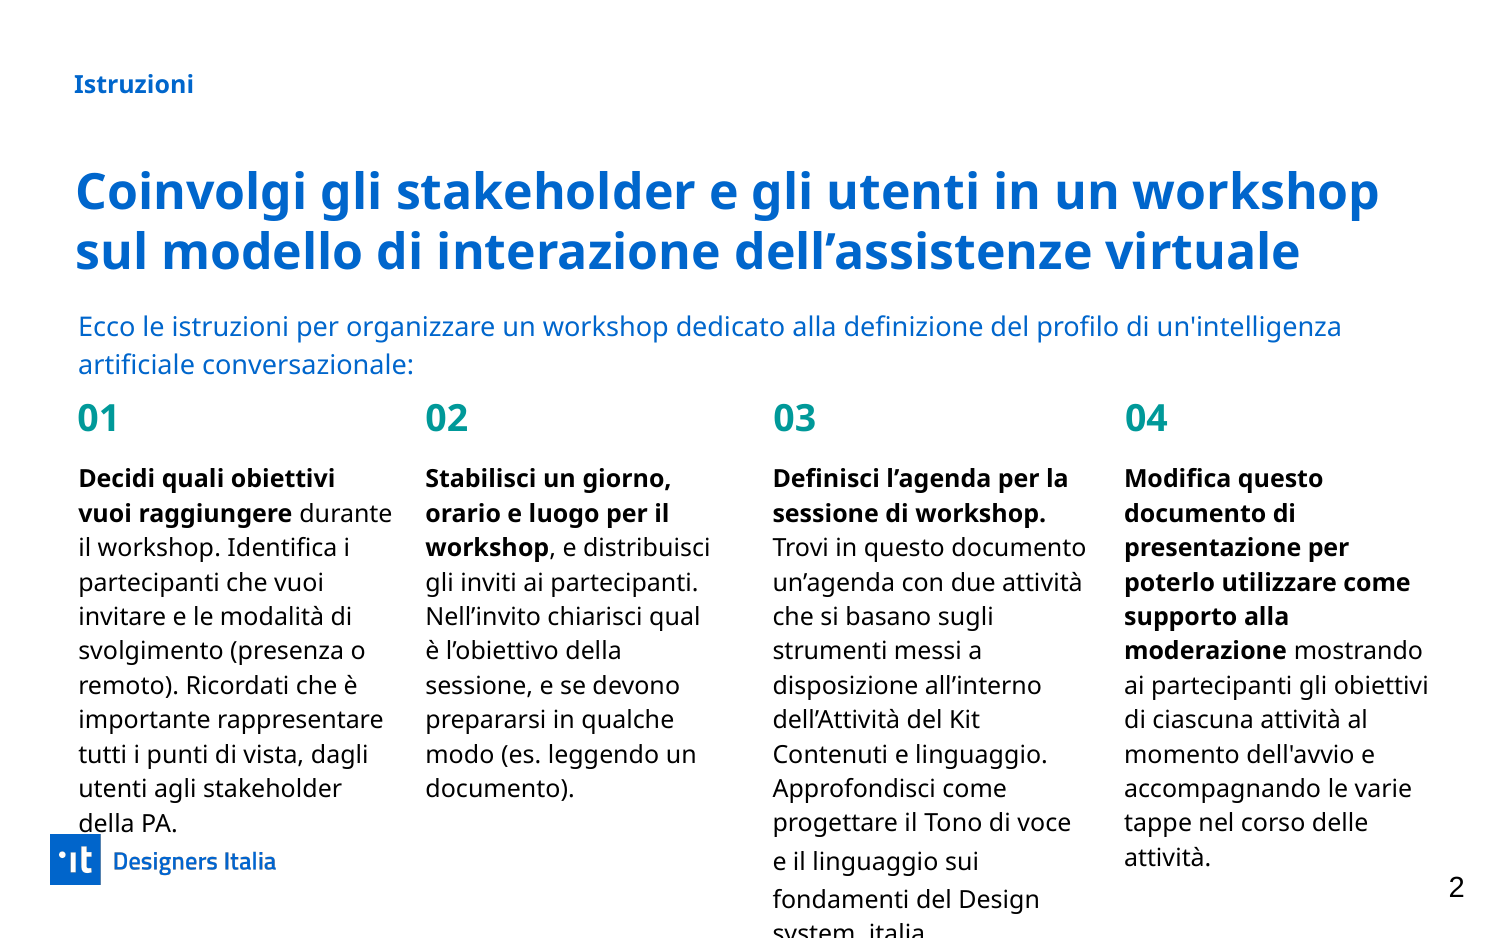

Istruzioni
Coinvolgi gli stakeholder e gli utenti in un workshop sul modello di interazione dell’assistenze virtuale
Ecco le istruzioni per organizzare un workshop dedicato alla definizione del profilo di un'intelligenza artificiale conversazionale:
01
02
03
04
Decidi quali obiettivi vuoi raggiungere durante il workshop. Identifica i partecipanti che vuoi invitare e le modalità di svolgimento (presenza o remoto). Ricordati che è importante rappresentare tutti i punti di vista, dagli utenti agli stakeholder della PA.
Stabilisci un giorno, orario e luogo per il workshop, e distribuisci gli inviti ai partecipanti. Nell’invito chiarisci qual è l’obiettivo della sessione, e se devono prepararsi in qualche modo (es. leggendo un documento).
Definisci l’agenda per la sessione di workshop. Trovi in questo documento un’agenda con due attività che si basano sugli strumenti messi a disposizione all’interno dell’Attività del Kit Contenuti e linguaggio.
Approfondisci come progettare il Tono di voce e il linguaggio sui fondamenti del Design system .italia.
Modifica questo documento di presentazione per poterlo utilizzare come supporto alla moderazione mostrando ai partecipanti gli obiettivi di ciascuna attività al momento dell'avvio e accompagnando le varie tappe nel corso delle attività.